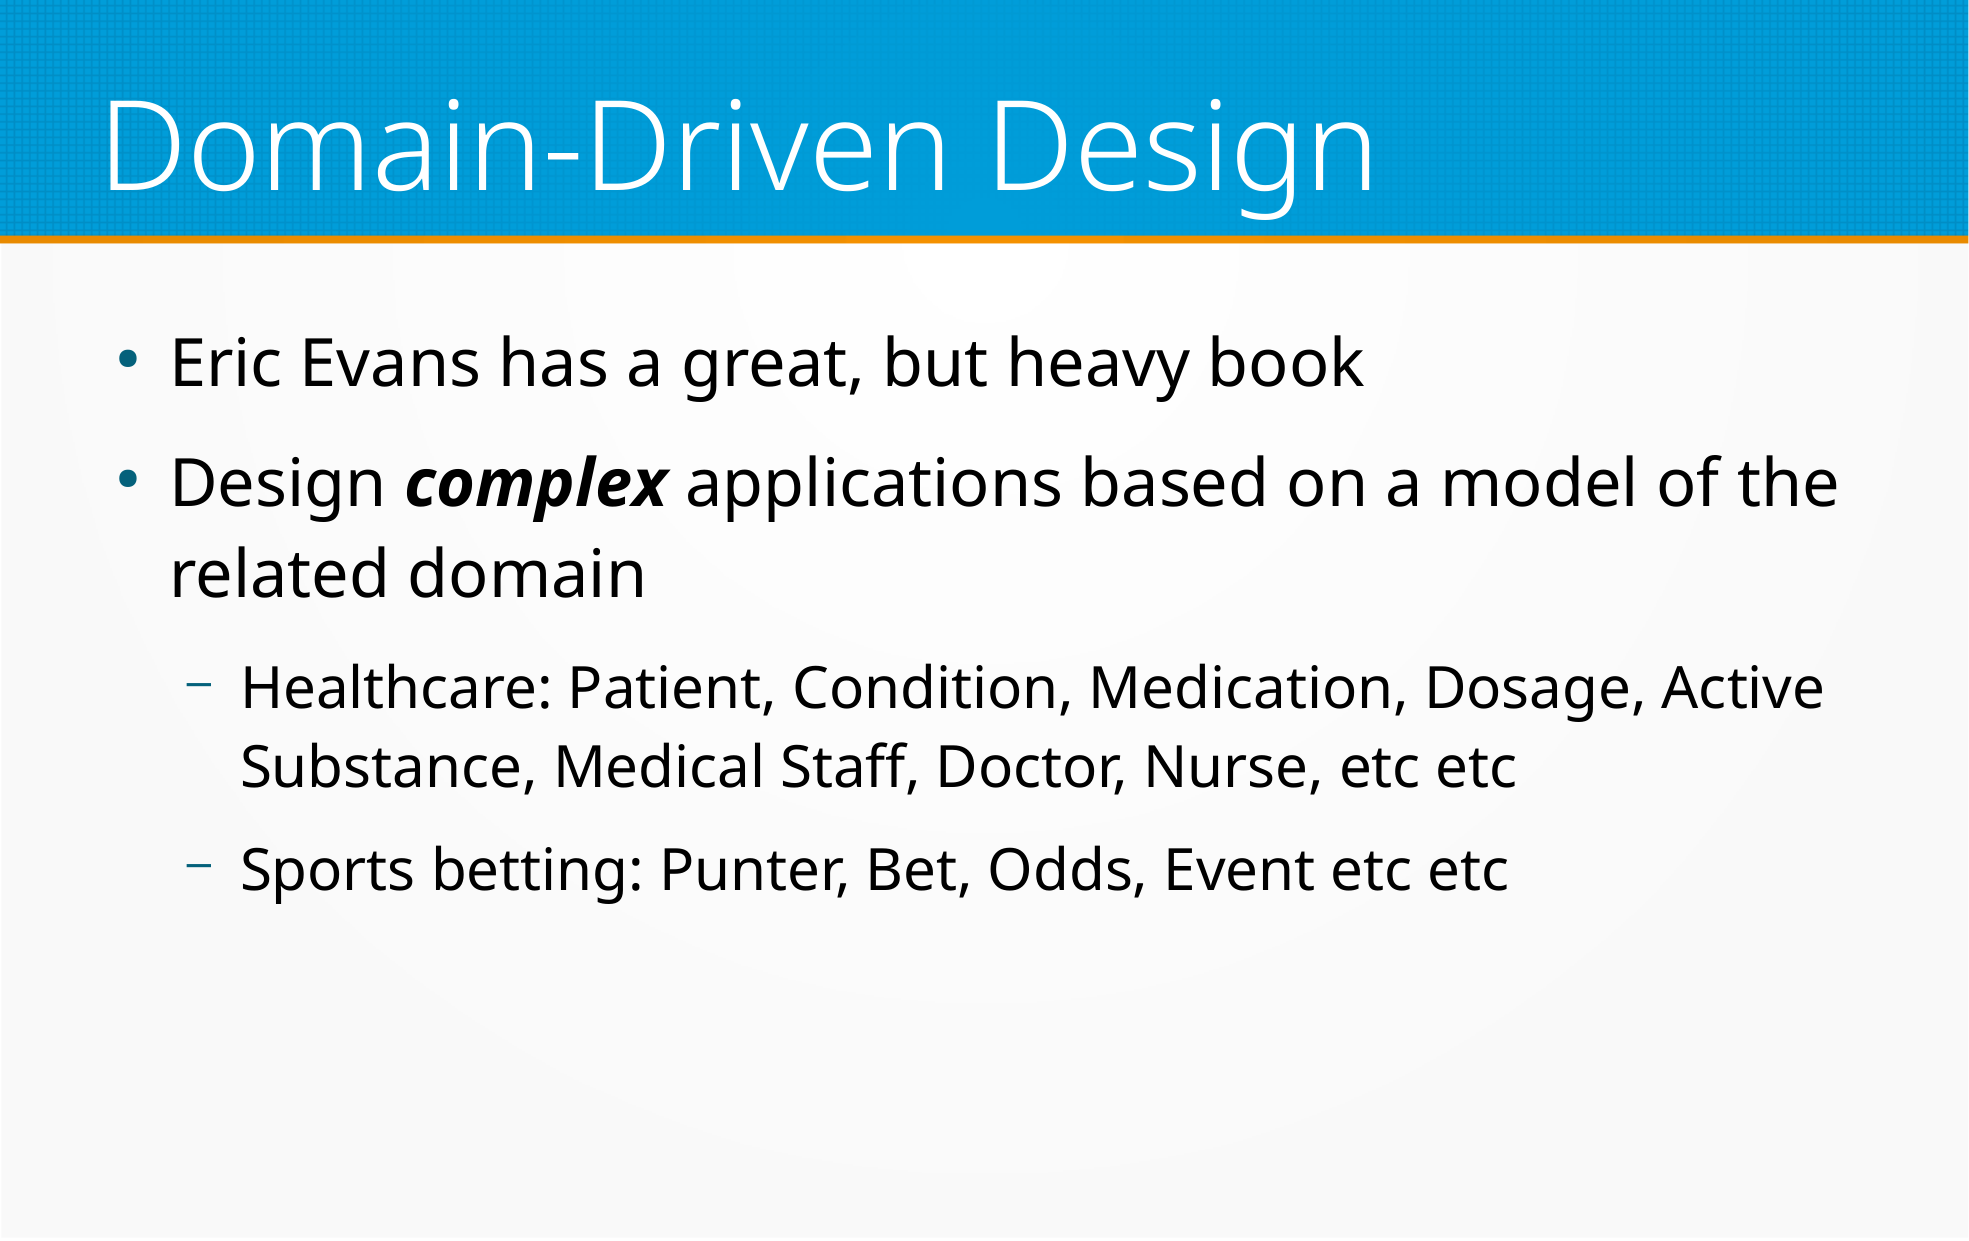

# Domain-Driven Design
Eric Evans has a great, but heavy book
Design complex applications based on a model of the related domain
Healthcare: Patient, Condition, Medication, Dosage, Active Substance, Medical Staff, Doctor, Nurse, etc etc
Sports betting: Punter, Bet, Odds, Event etc etc